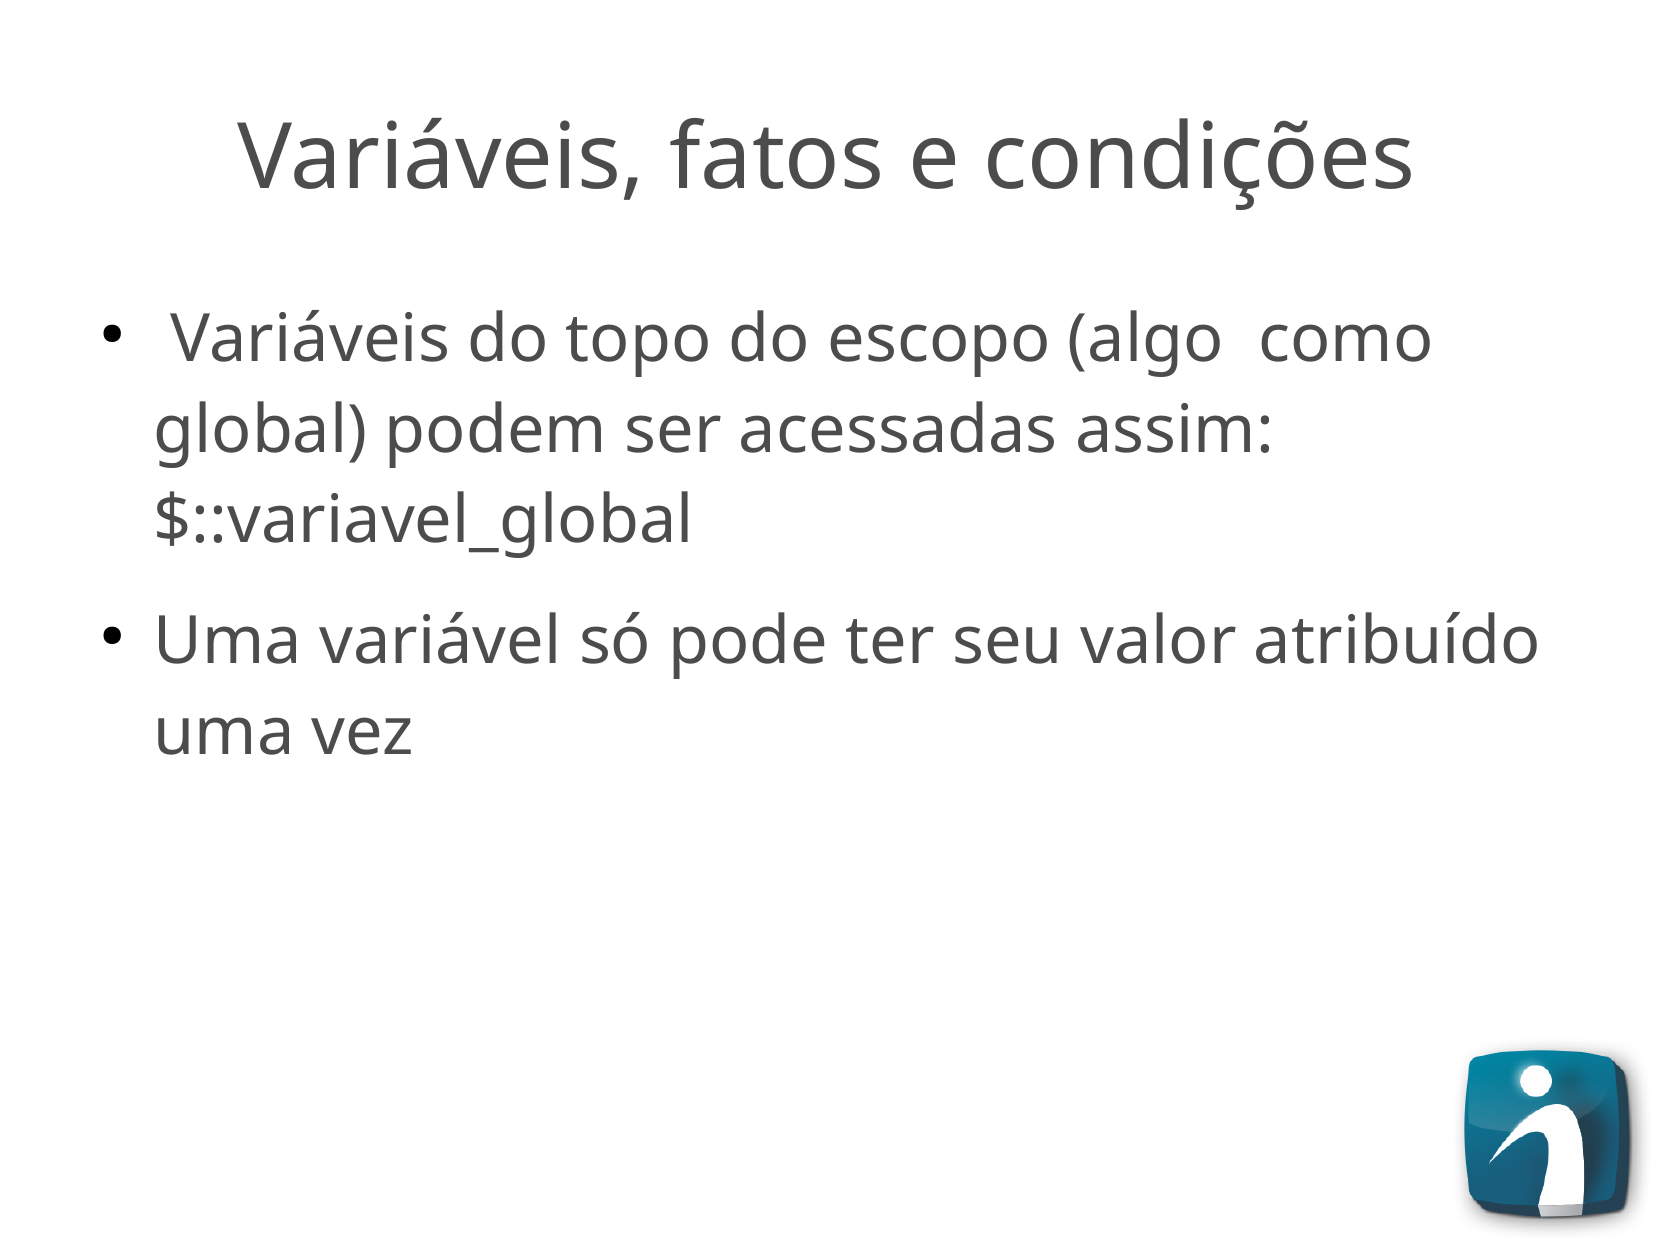

# Variáveis, fatos e condições
 Variáveis do topo do escopo (algo como global) podem ser acessadas assim:$::variavel_global
Uma variável só pode ter seu valor atribuído uma vez